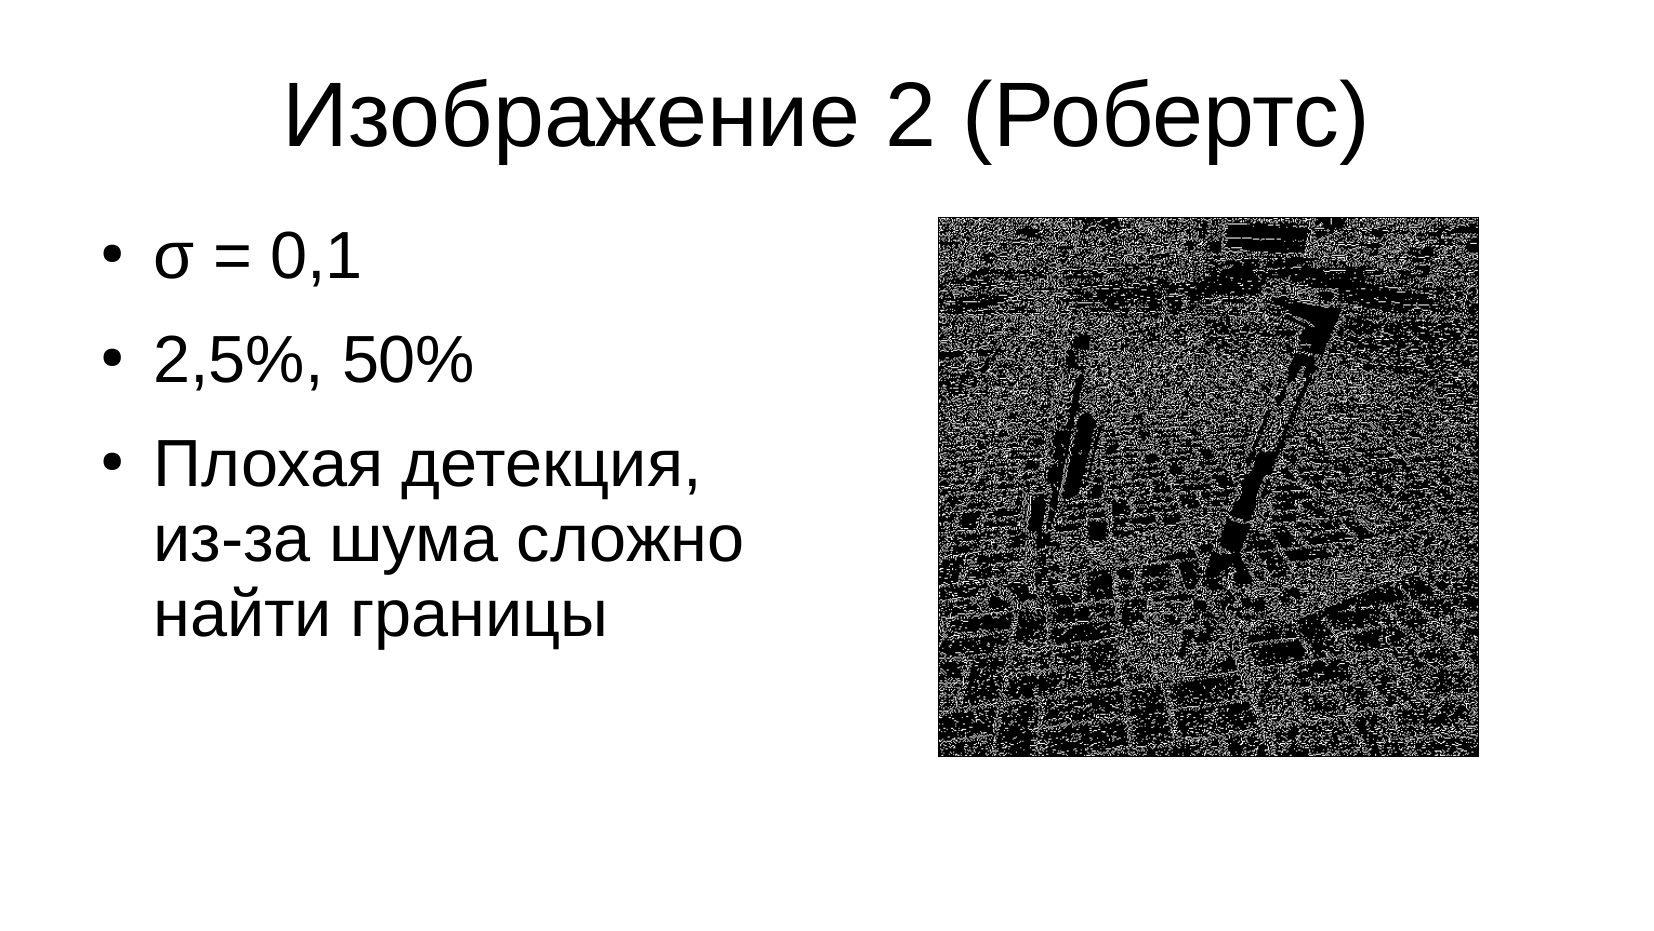

# Изображение 2 (Робертс)
σ = 0,1
2,5%, 50%
Плохая детекция, из-за шума сложно найти границы